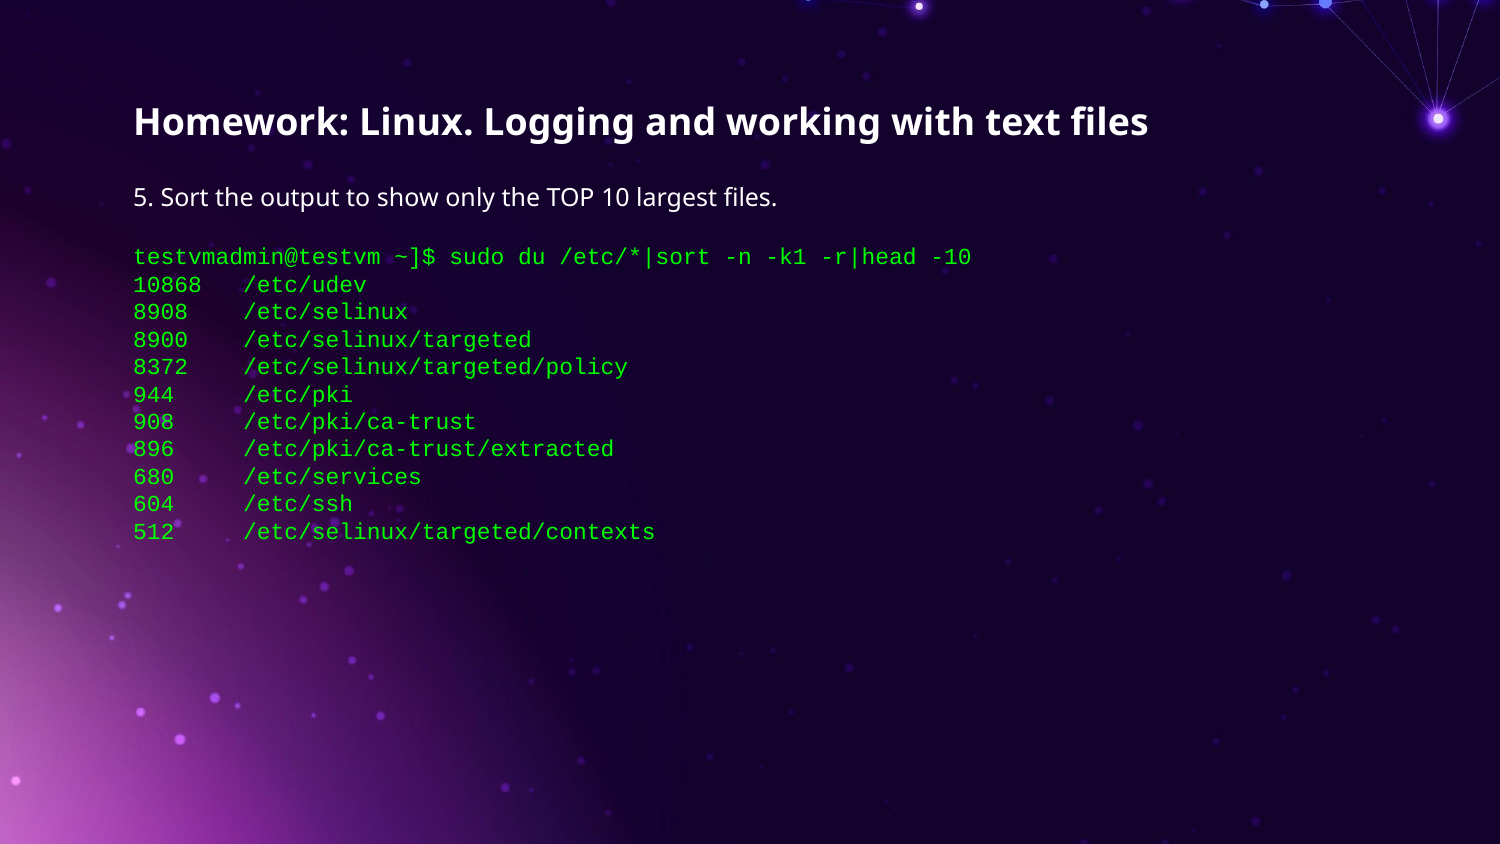

# Homework: Linux. Logging and working with text files
5. Sort the output to show only the TOP 10 largest files.
testvmadmin@testvm ~]$ sudo du /etc/*|sort -n -k1 -r|head -10
10868 /etc/udev
8908 /etc/selinux
8900 /etc/selinux/targeted
8372 /etc/selinux/targeted/policy
944 /etc/pki
908 /etc/pki/ca-trust
896 /etc/pki/ca-trust/extracted
680 /etc/services
604 /etc/ssh
512 /etc/selinux/targeted/contexts